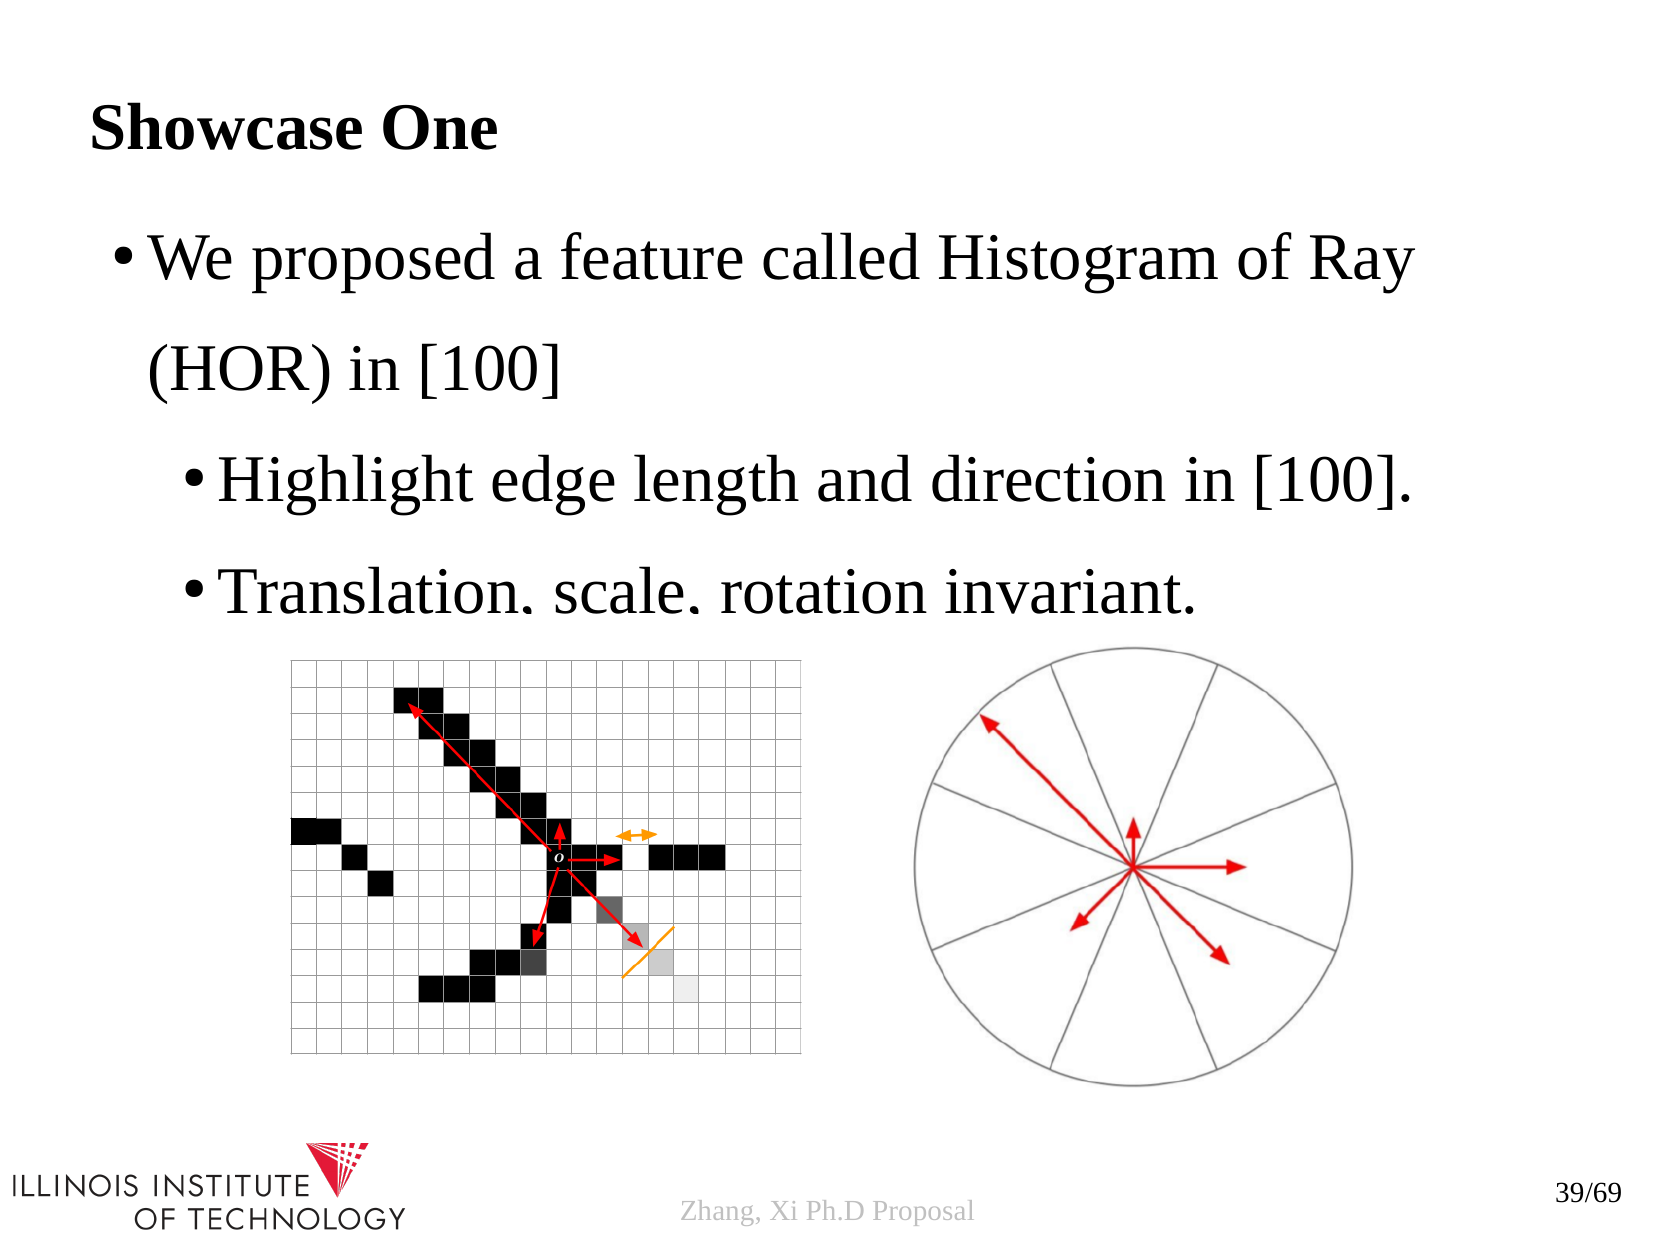

Showcase One
We proposed a feature called Histogram of Ray (HOR) in [100]
Highlight edge length and direction in [100].
Translation, scale, rotation invariant.
39
Zhang, Xi Ph.D Proposal